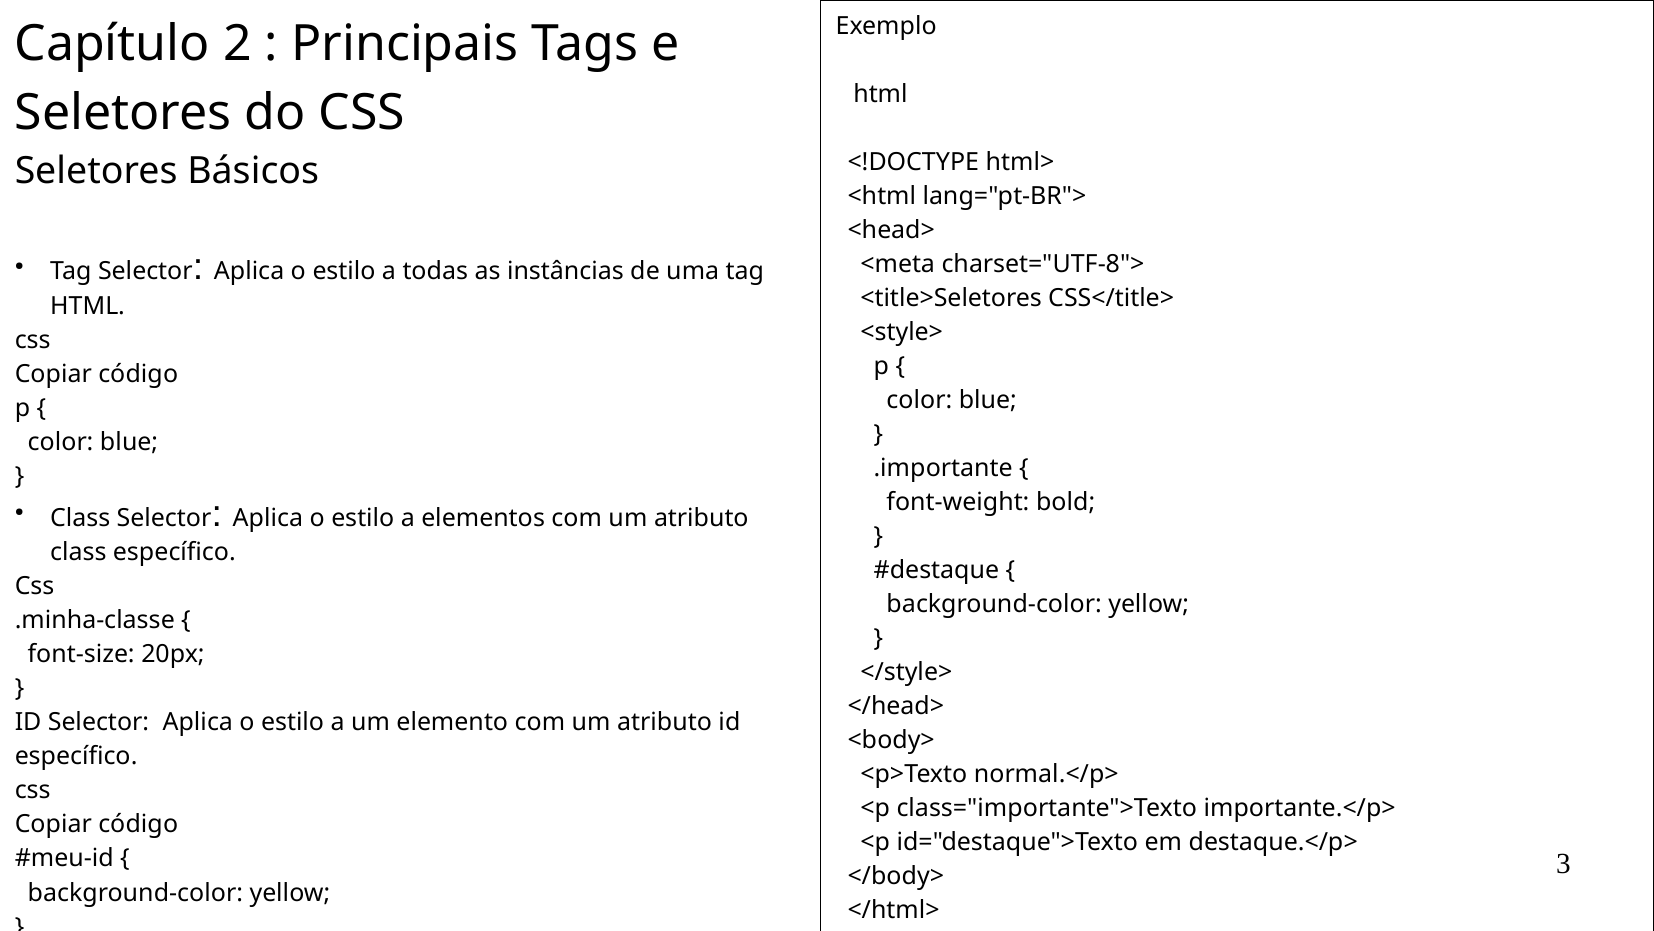

Capítulo 2 : Principais Tags e Seletores do CSS
Seletores Básicos
Tag Selector: Aplica o estilo a todas as instâncias de uma tag HTML.
css
Copiar código
p {
 color: blue;
}
Class Selector: Aplica o estilo a elementos com um atributo class específico.
Css
.minha-classe {
 font-size: 20px;
}
ID Selector: Aplica o estilo a um elemento com um atributo id específico.
css
Copiar código
#meu-id {
 background-color: yellow;
}
Seletores Combinados
Descendant Selector: Aplica o estilo a elementos dentro de outros elementos.
css
Copiar código
div p {
 color: green;
}
Exemplo
html
<!DOCTYPE html>
<html lang="pt-BR">
<head>
 <meta charset="UTF-8">
 <title>Seletores CSS</title>
 <style>
 p {
 color: blue;
 }
 .importante {
 font-weight: bold;
 }
 #destaque {
 background-color: yellow;
 }
 </style>
</head>
<body>
 <p>Texto normal.</p>
 <p class="importante">Texto importante.</p>
 <p id="destaque">Texto em destaque.</p>
</body>
</html>
3